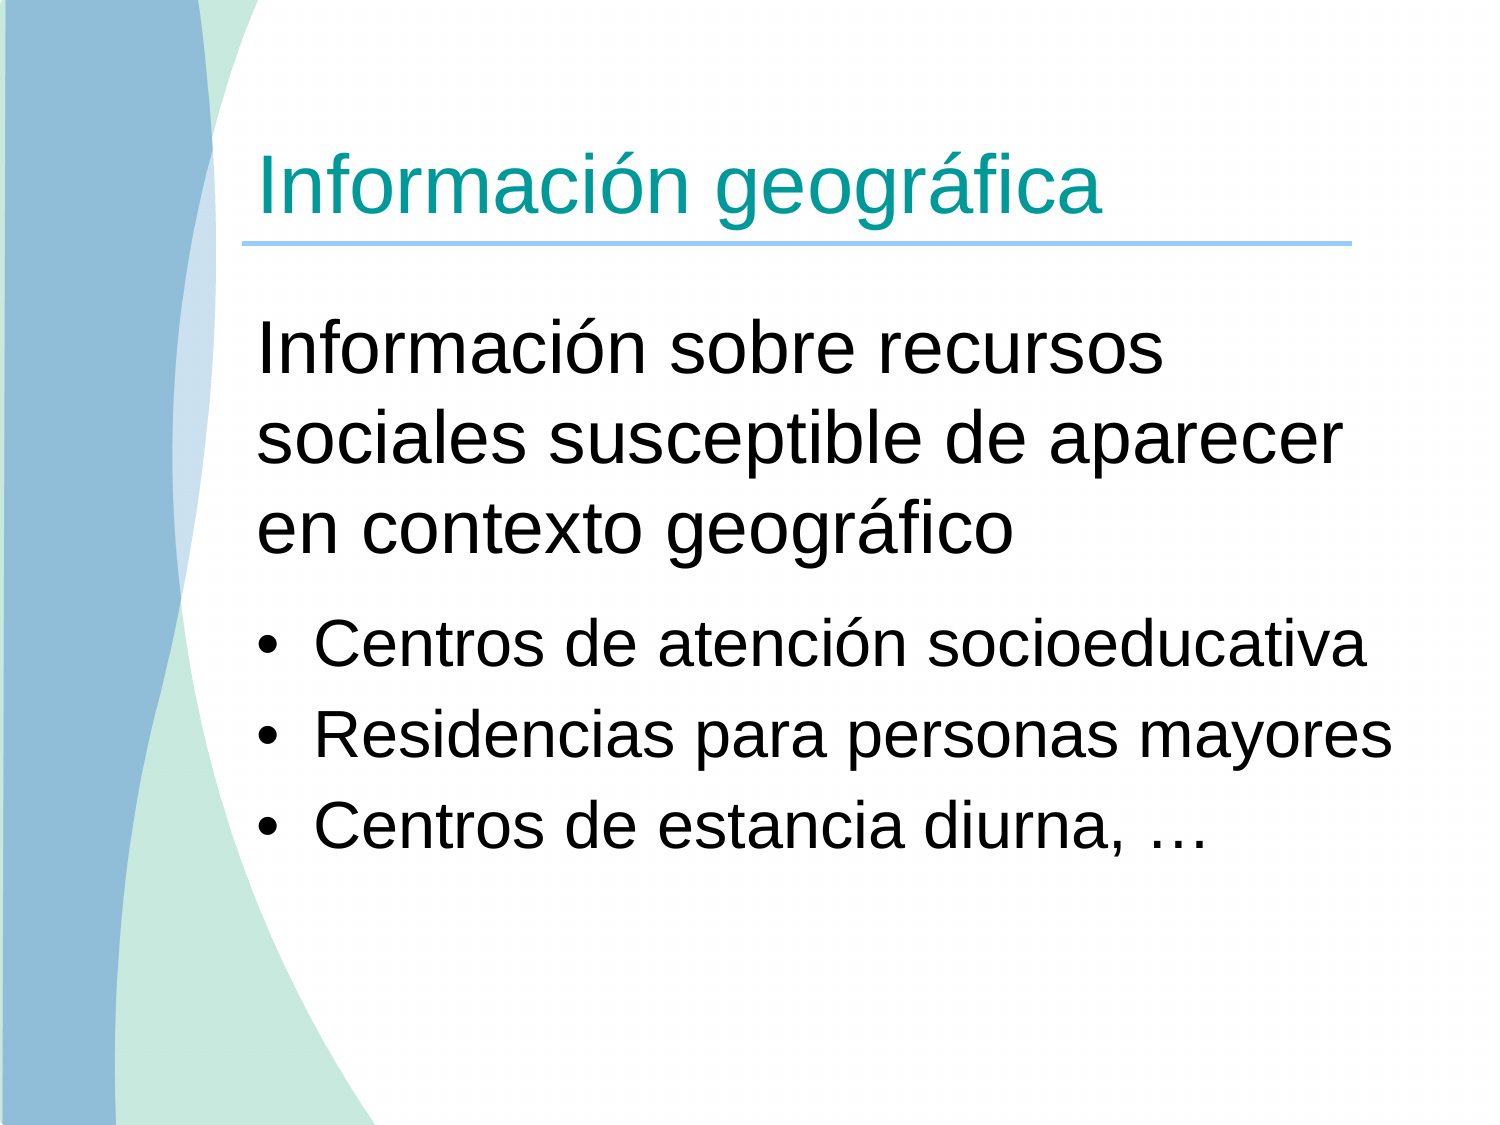

# Información geográfica
Información sobre recursos sociales susceptible de aparecer en contexto geográfico
Centros de atención socioeducativa
Residencias para personas mayores
Centros de estancia diurna, …